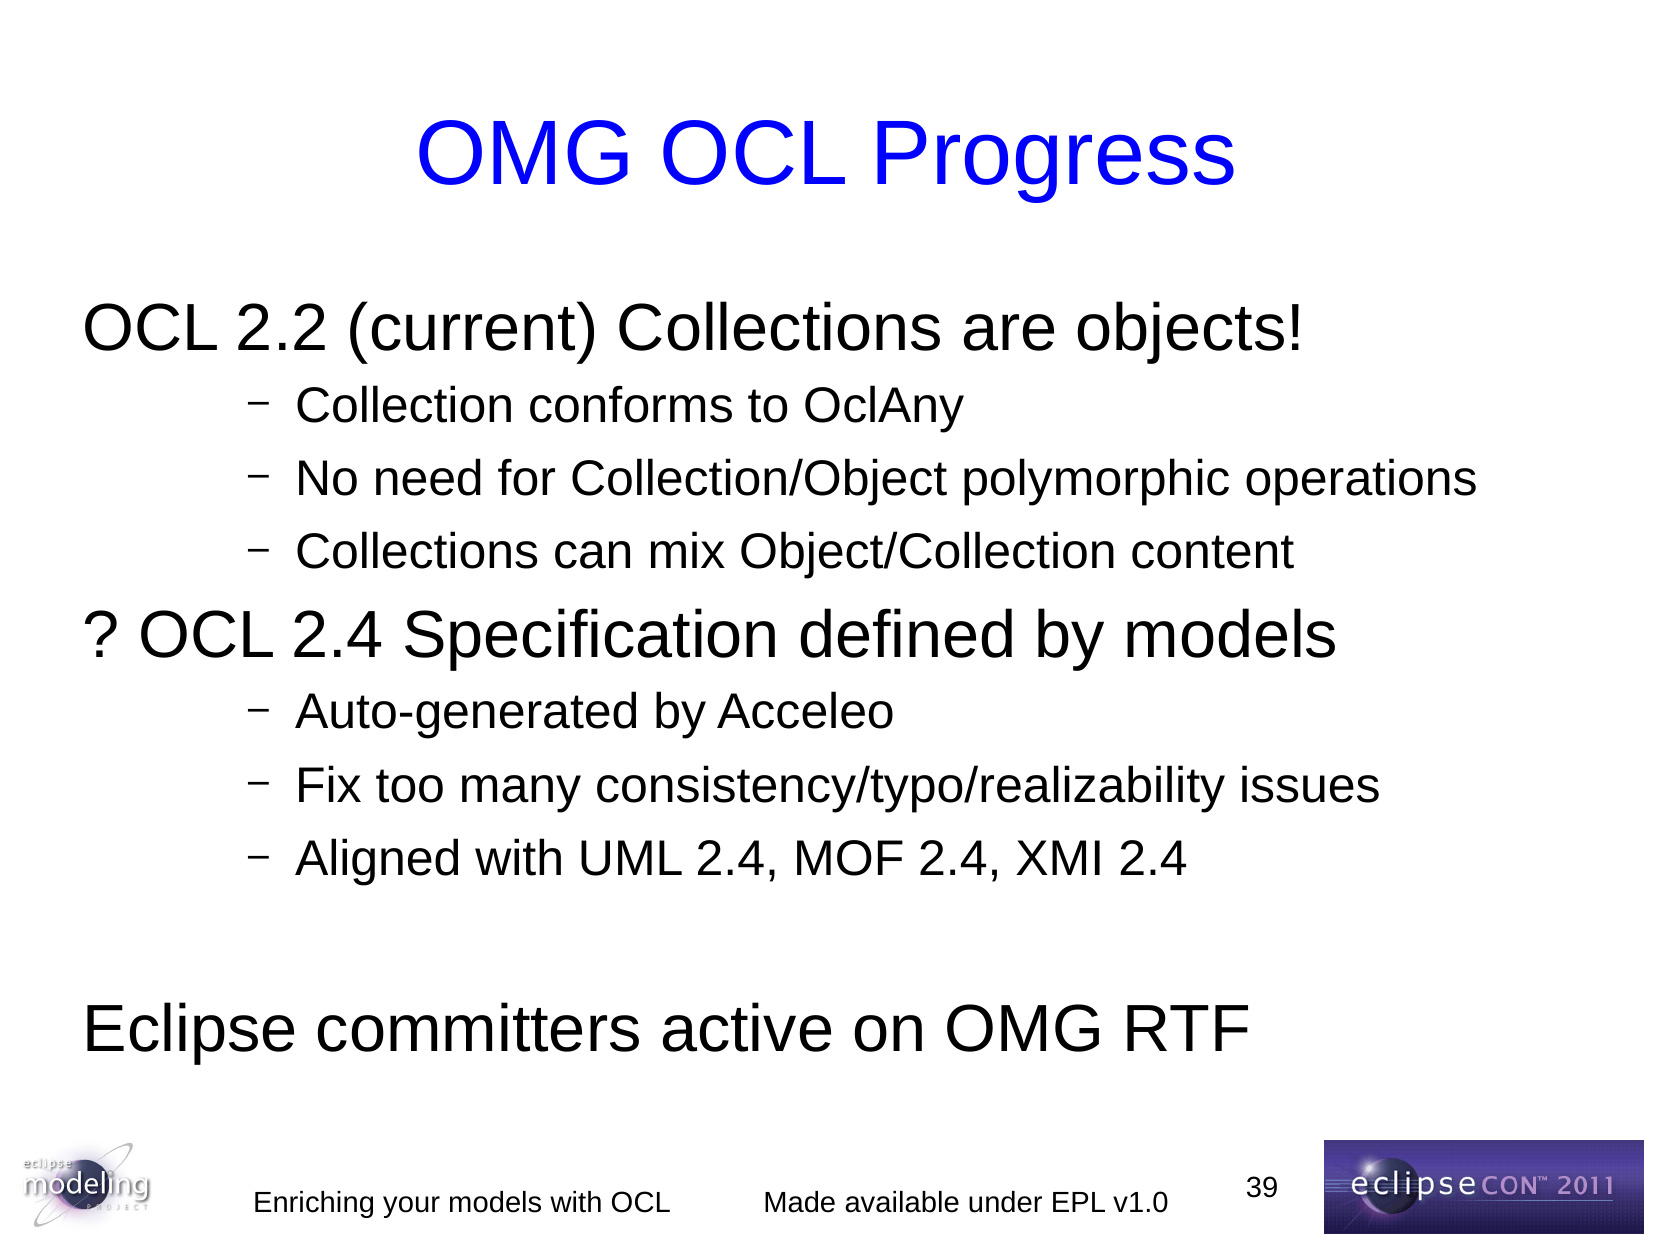

# OMG OCL Progress
OCL 2.2 (current) Collections are objects!
Collection conforms to OclAny
No need for Collection/Object polymorphic operations
Collections can mix Object/Collection content
? OCL 2.4 Specification defined by models
Auto-generated by Acceleo
Fix too many consistency/typo/realizability issues
Aligned with UML 2.4, MOF 2.4, XMI 2.4
Eclipse committers active on OMG RTF
39
Enriching your models with OCL